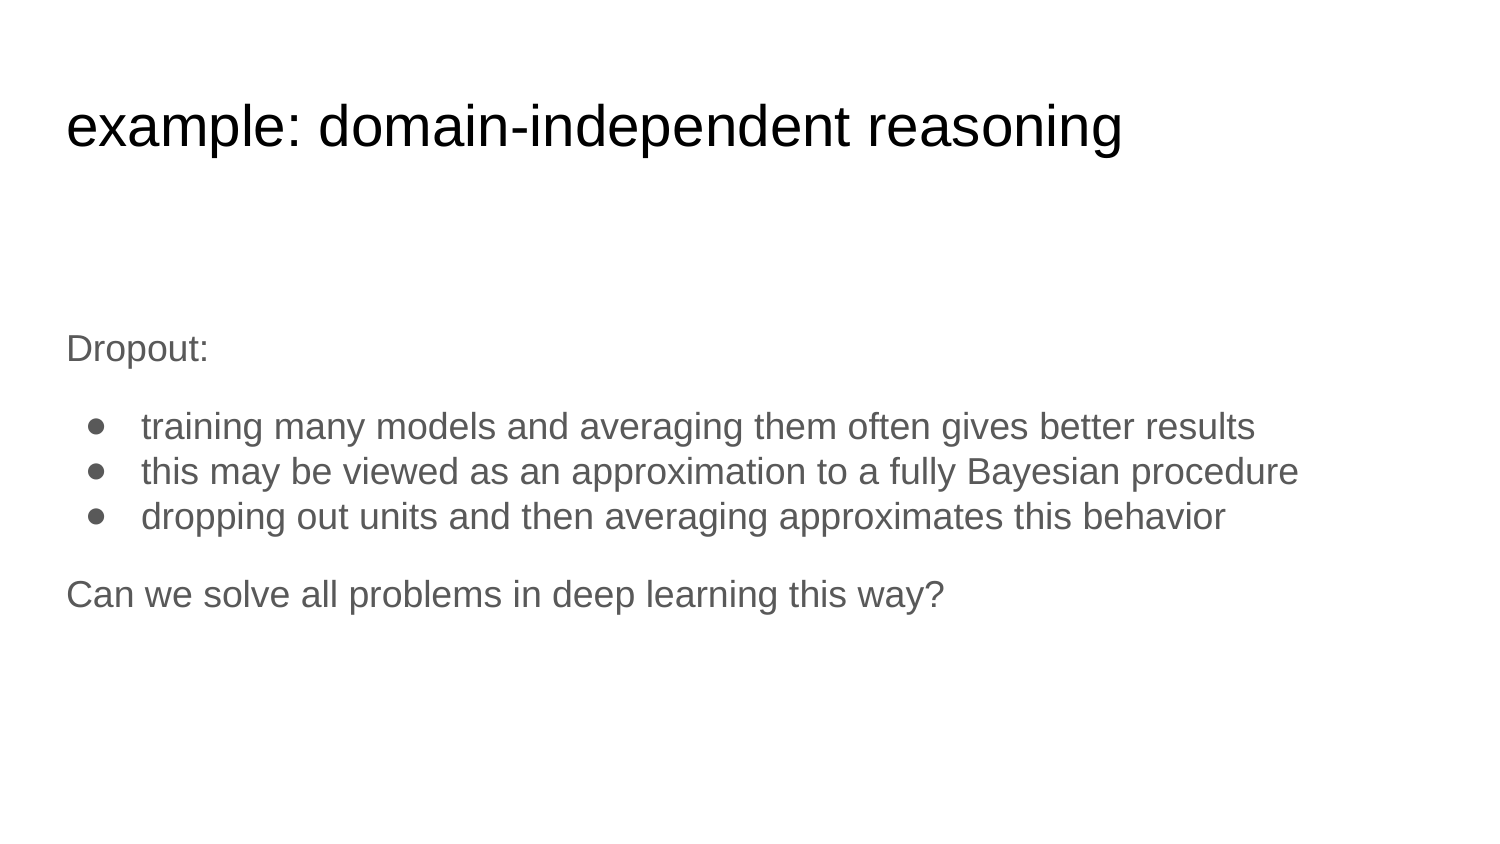

# example: domain-independent reasoning
Dropout:
training many models and averaging them often gives better results
this may be viewed as an approximation to a fully Bayesian procedure
dropping out units and then averaging approximates this behavior
Can we solve all problems in deep learning this way?